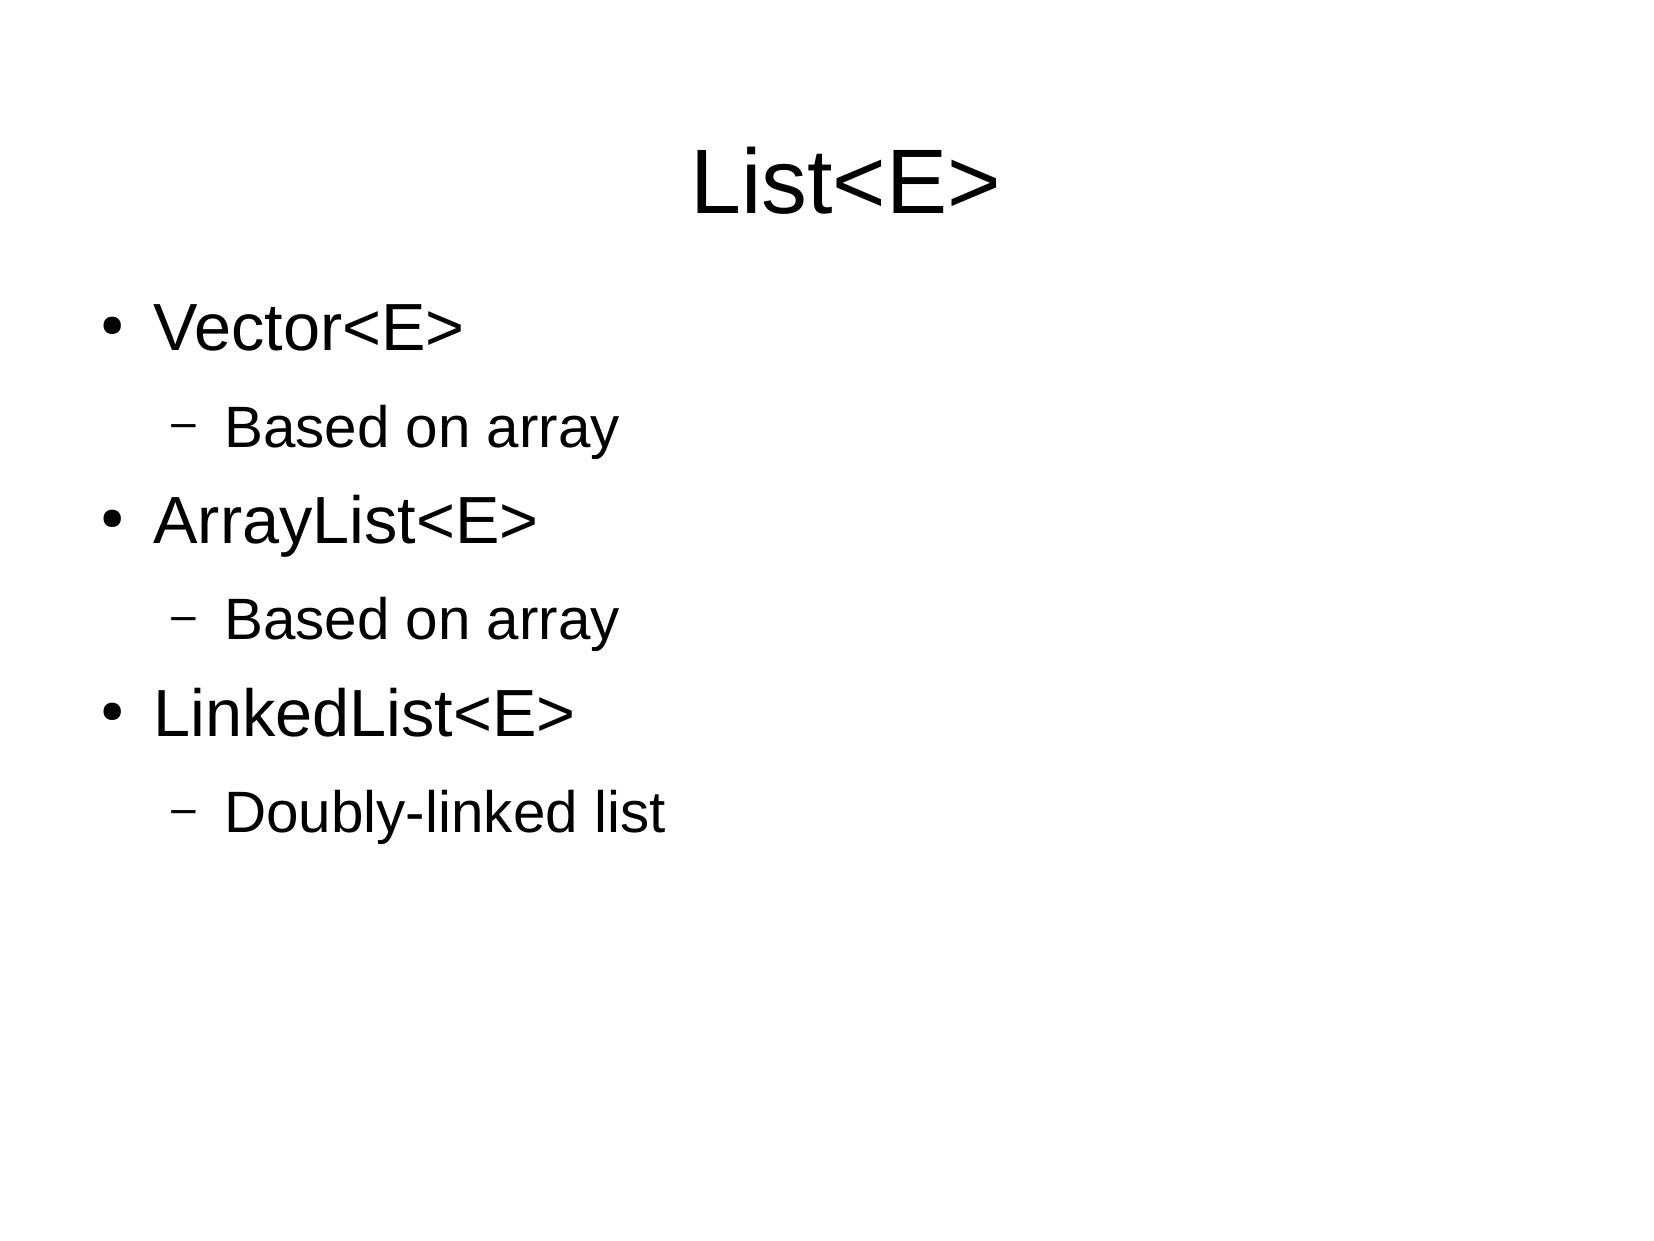

# List<E>
Vector<E>
Based on array
ArrayList<E>
Based on array
LinkedList<E>
Doubly-linked list